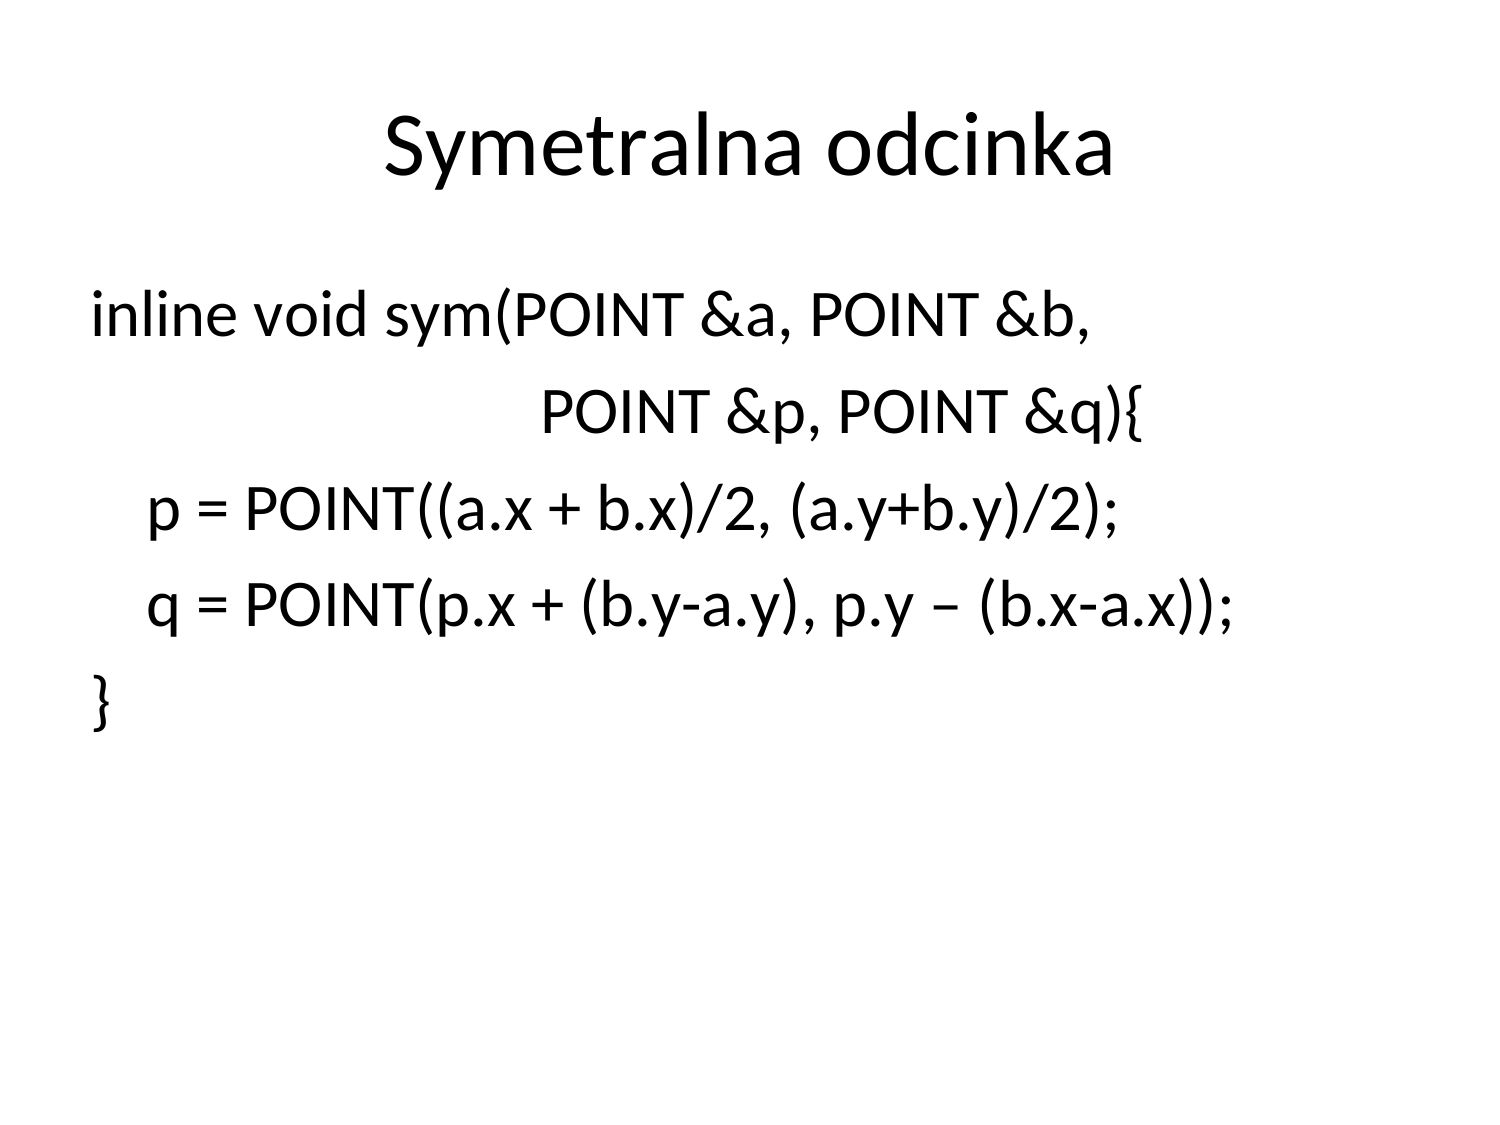

# Symetralna odcinka
inline void sym(POINT &a, POINT &b,
				POINT &p, POINT &q){
	p = POINT((a.x + b.x)/2, (a.y+b.y)/2);
	q = POINT(p.x + (b.y-a.y), p.y – (b.x-a.x));
}